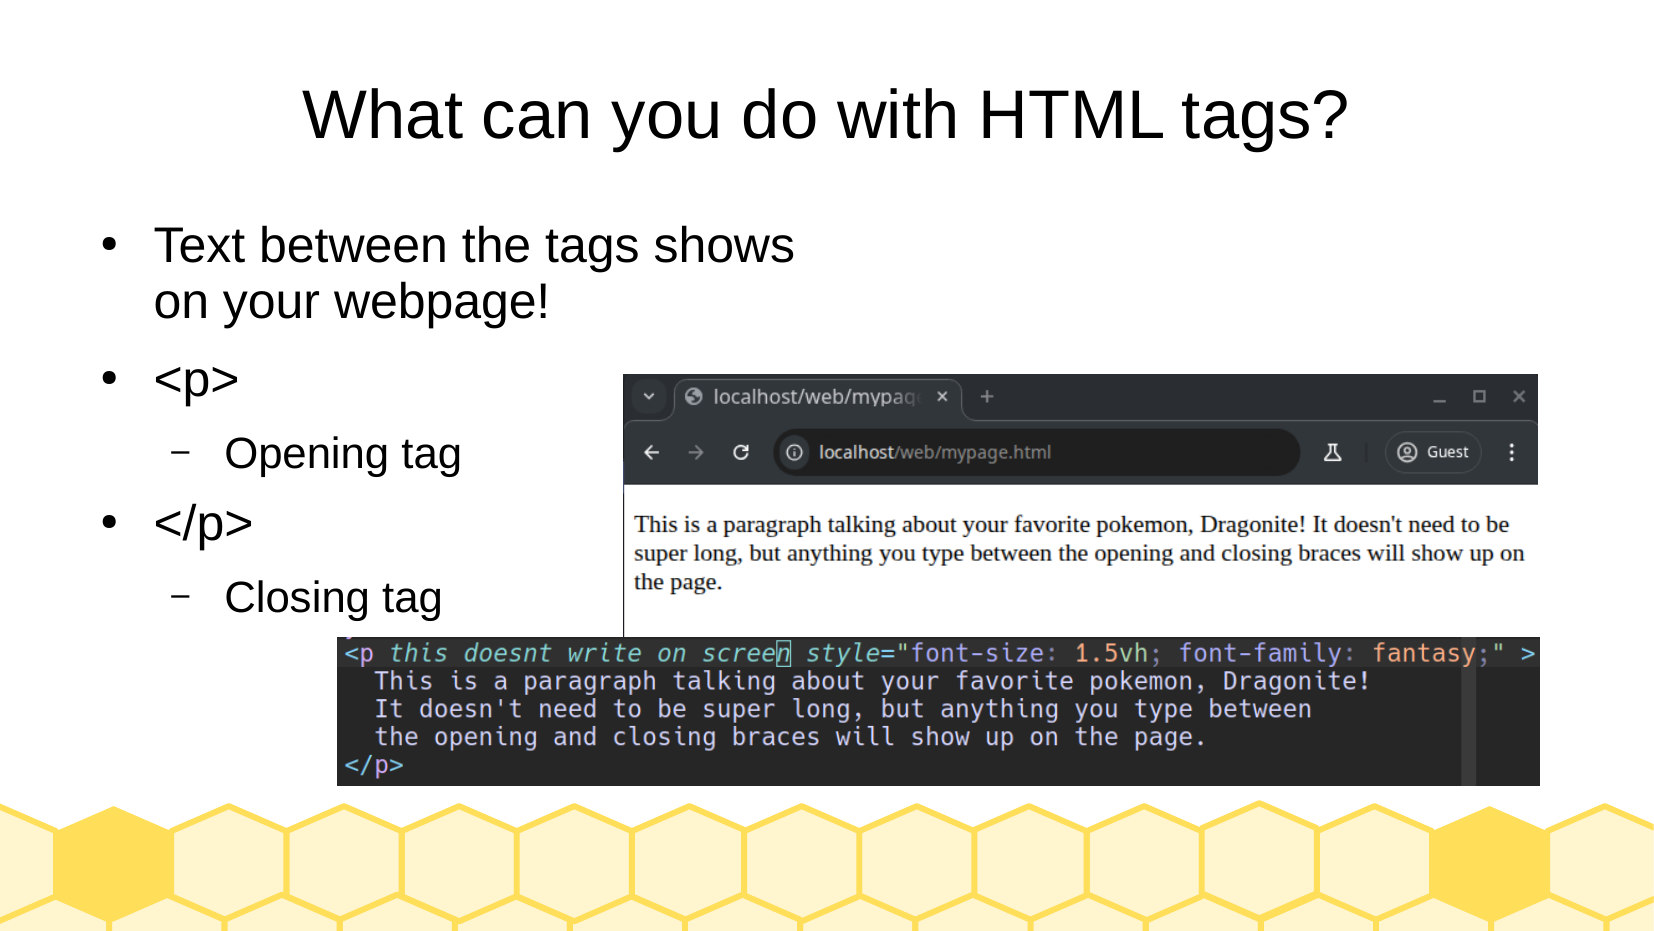

# What can you do with HTML tags?
Text between the tags shows on your webpage!
<p>
Opening tag
</p>
Closing tag